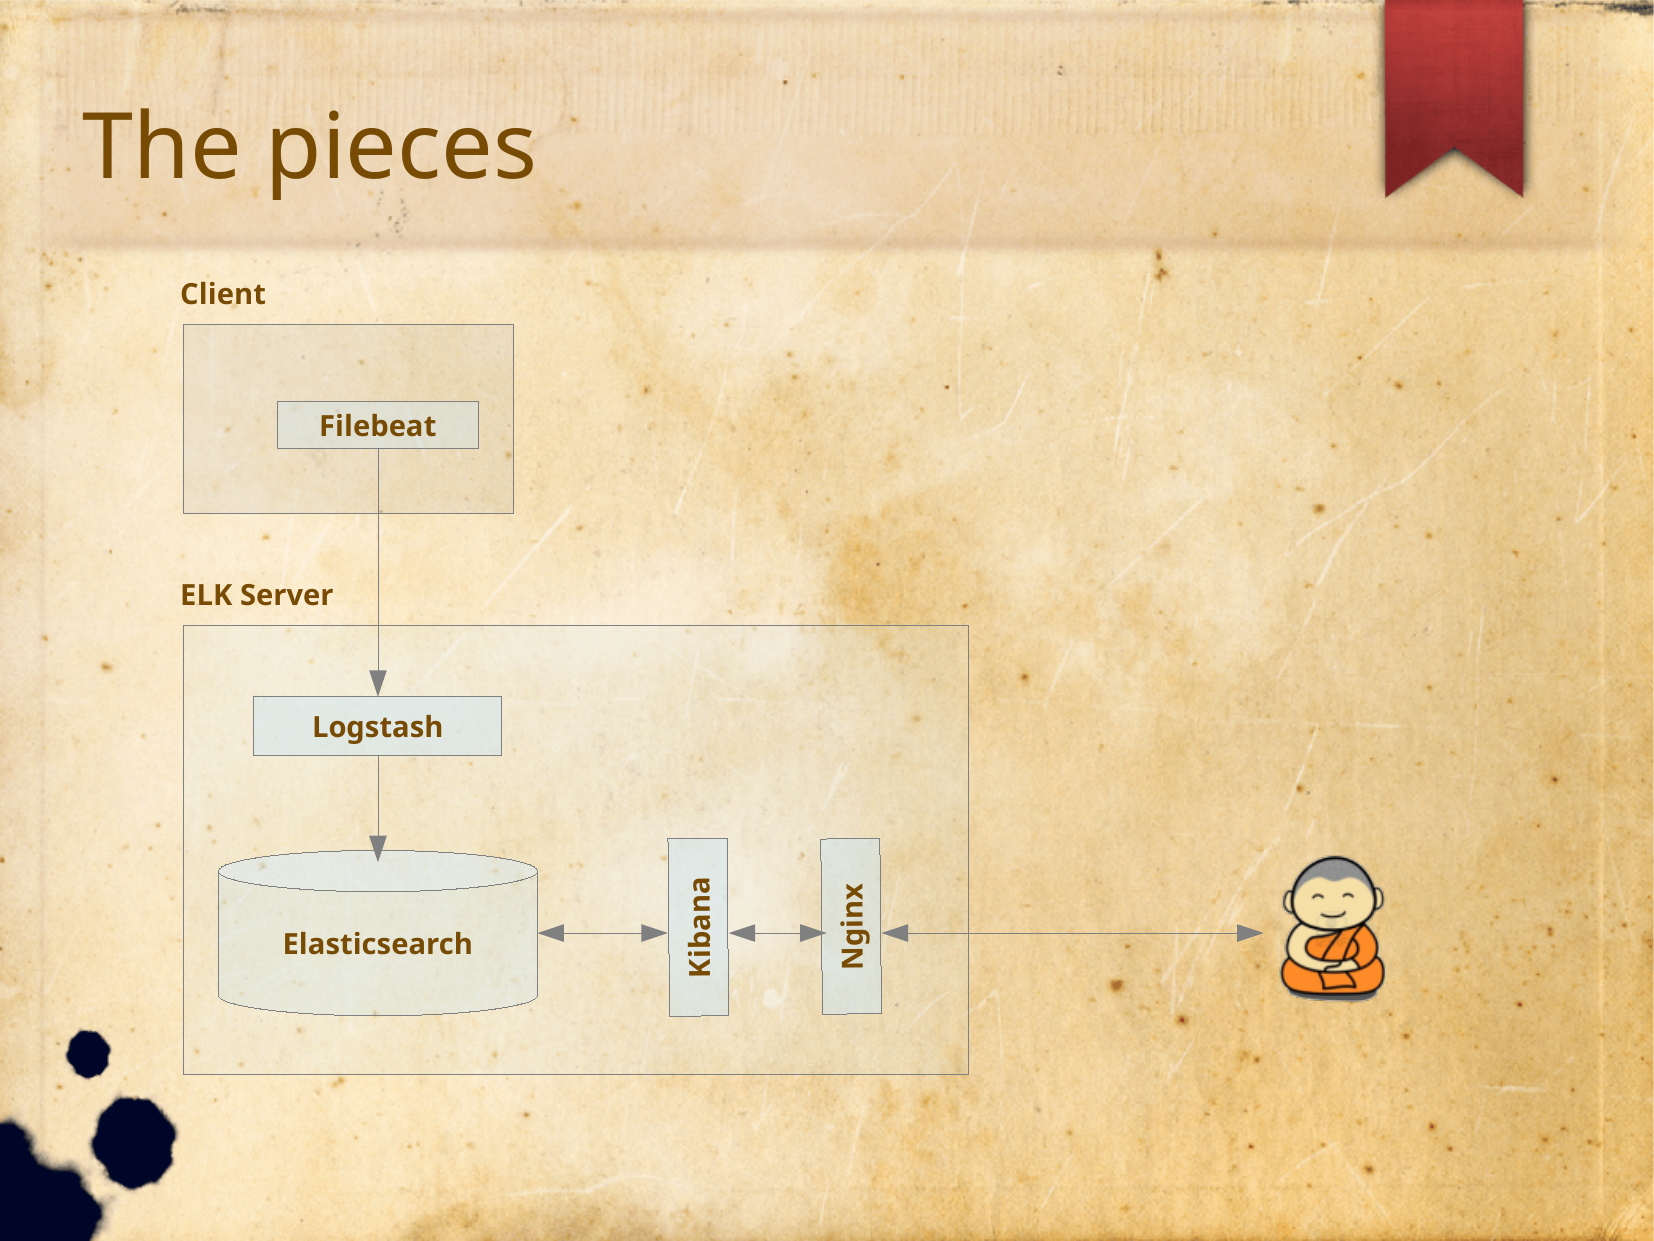

# The pieces
Client
Filebeat
ELK Server
Logstash
Elasticsearch
Nginx
Kibana